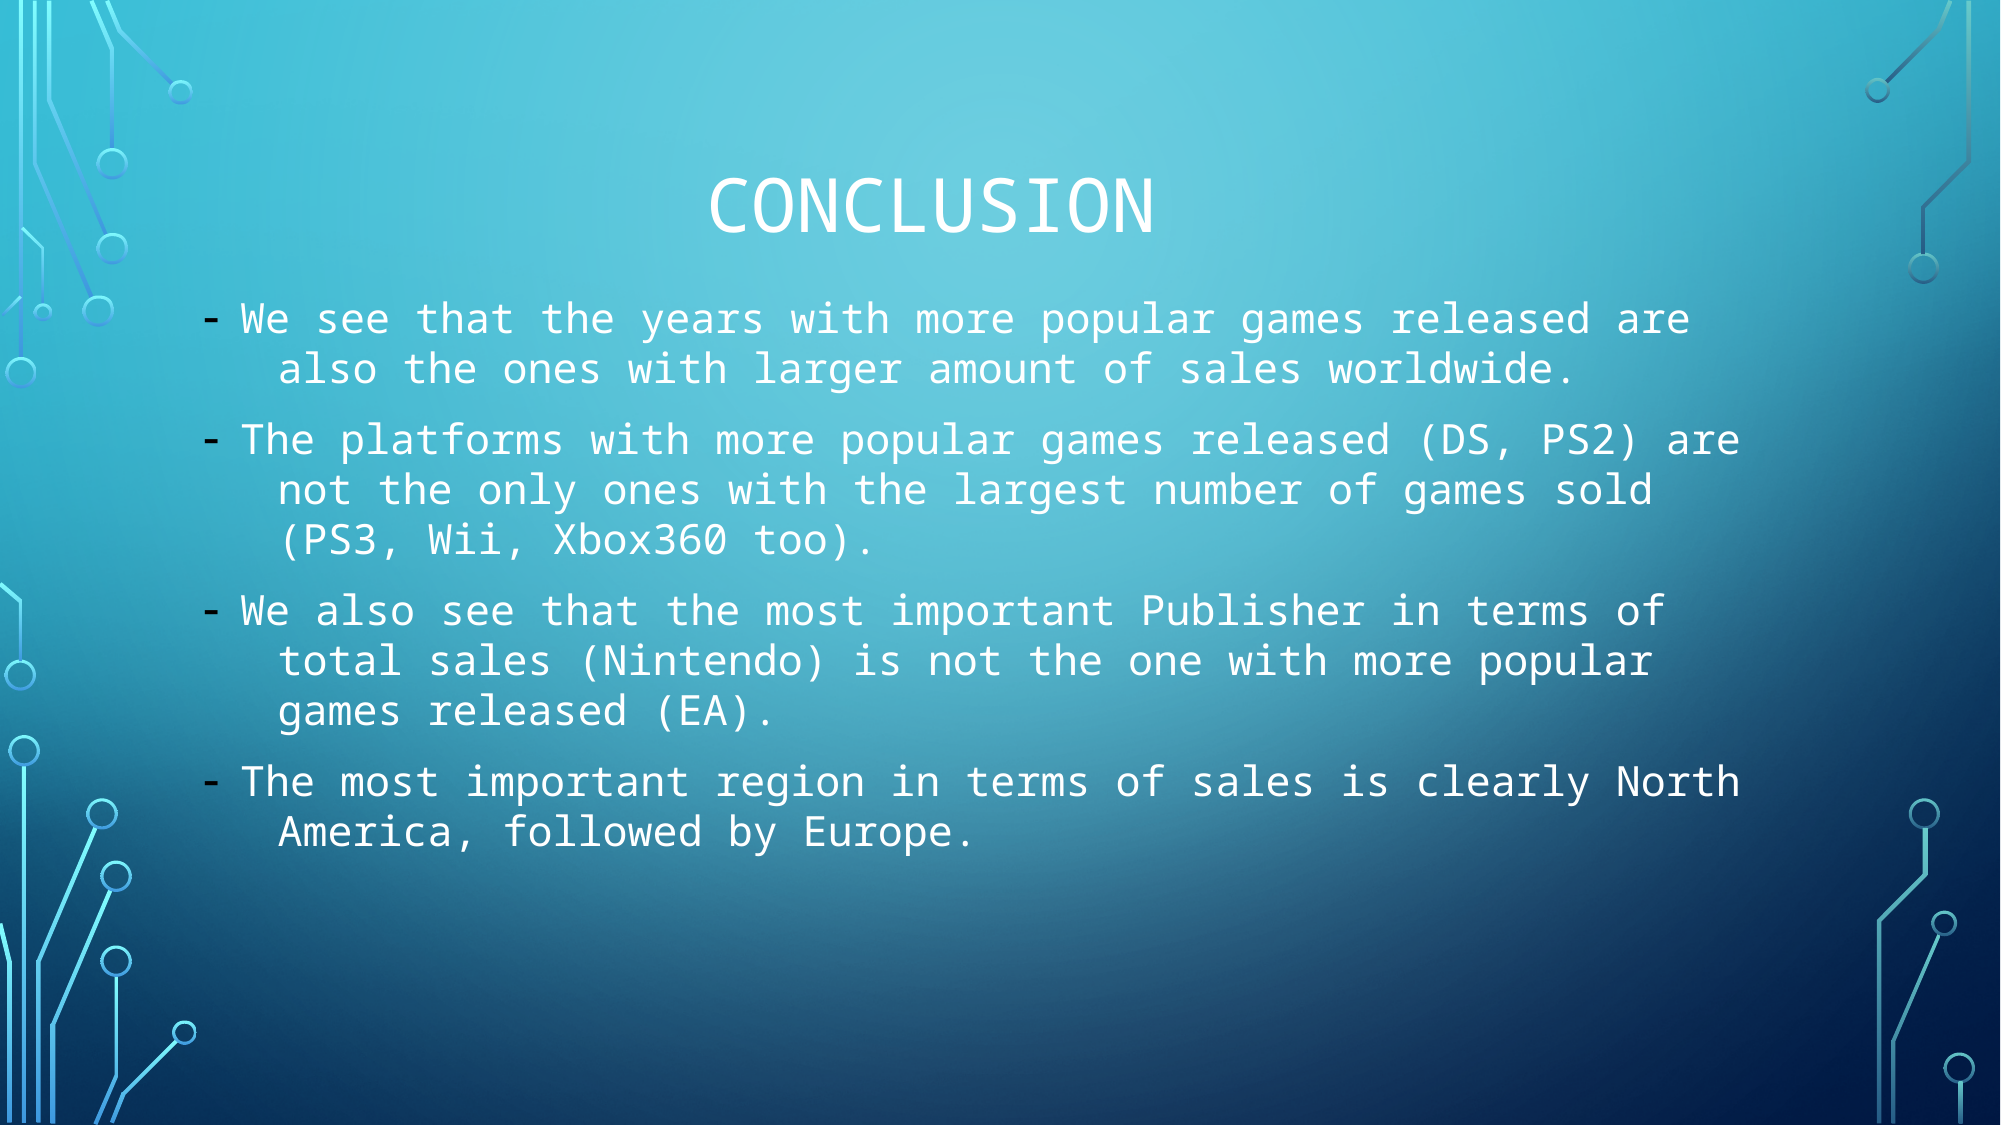

CONCLUSION
# We see that the years with more popular games released are also the ones with larger amount of sales worldwide.
The platforms with more popular games released (DS, PS2) are not the only ones with the largest number of games sold (PS3, Wii, Xbox360 too).
We also see that the most important Publisher in terms of total sales (Nintendo) is not the one with more popular games released (EA).
The most important region in terms of sales is clearly North America, followed by Europe.